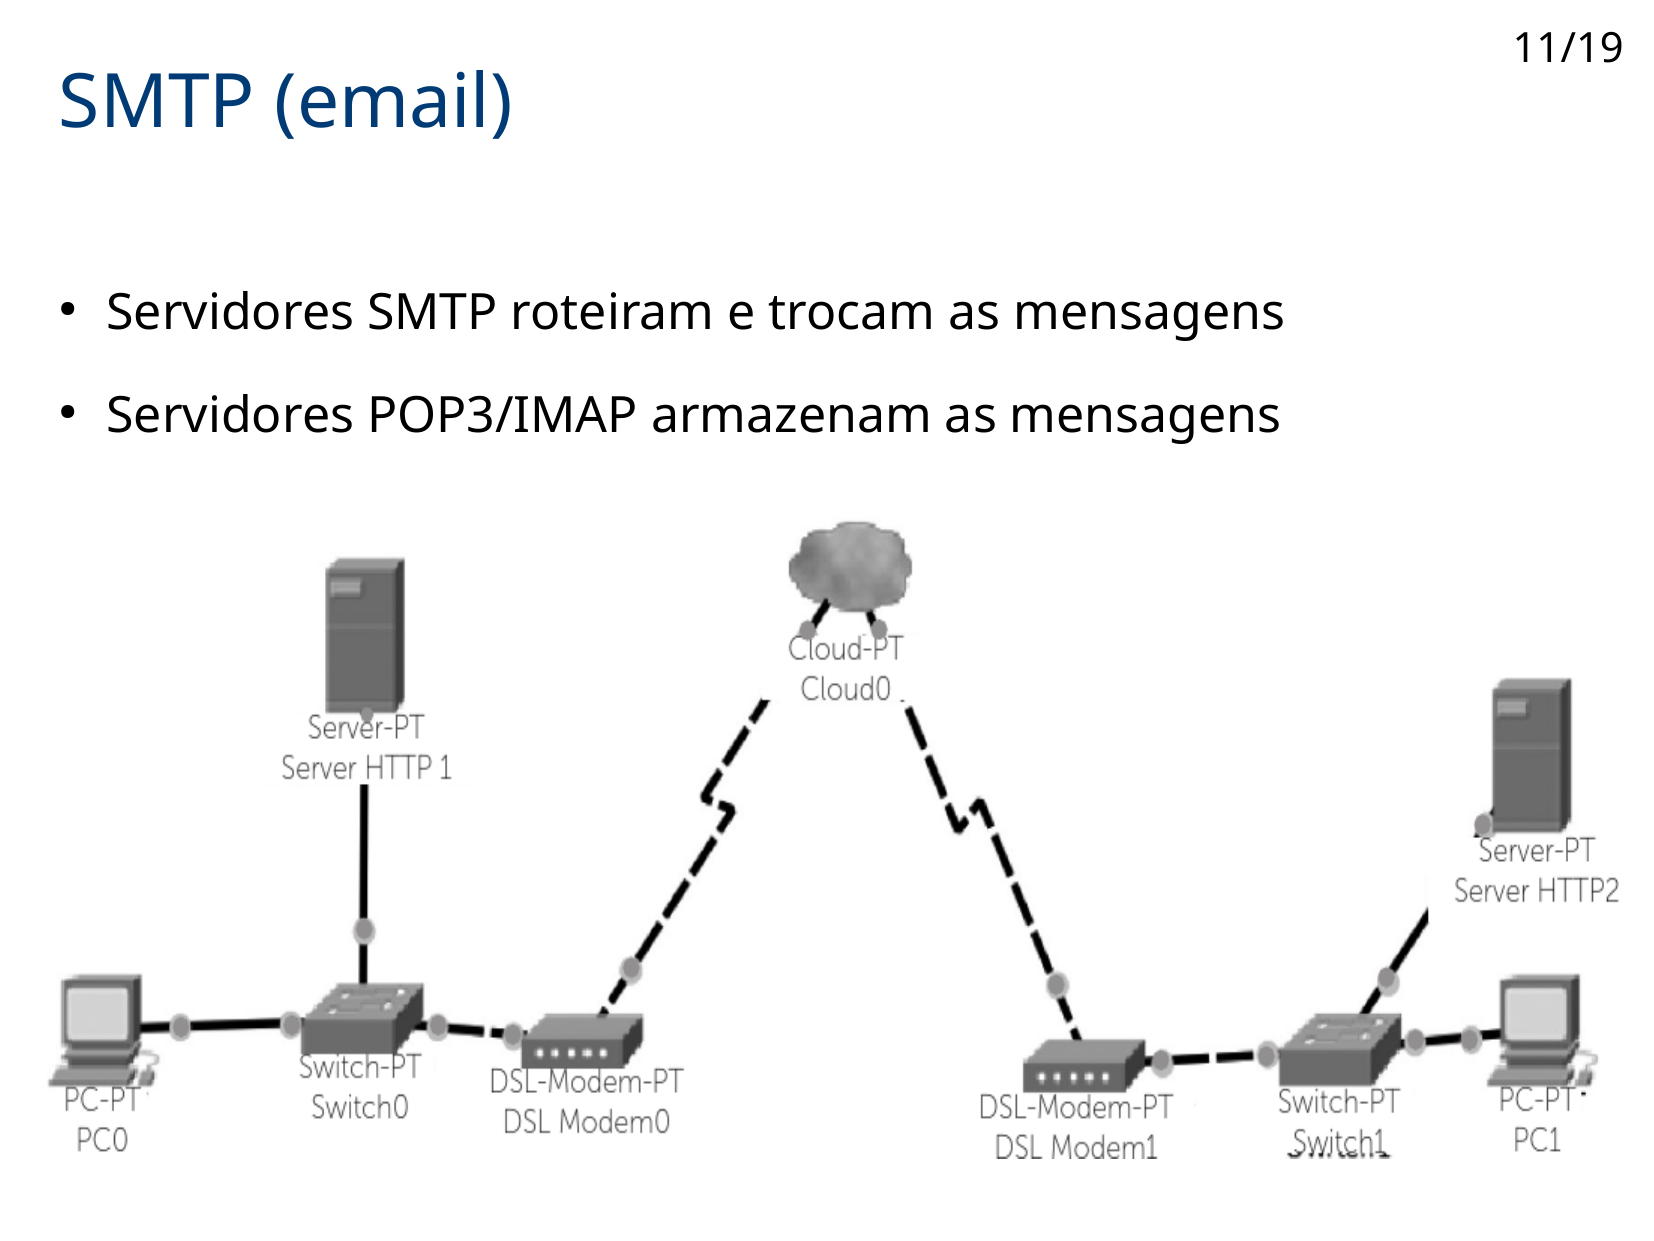

11
# SMTP (email)
Servidores SMTP roteiram e trocam as mensagens
Servidores POP3/IMAP armazenam as mensagens